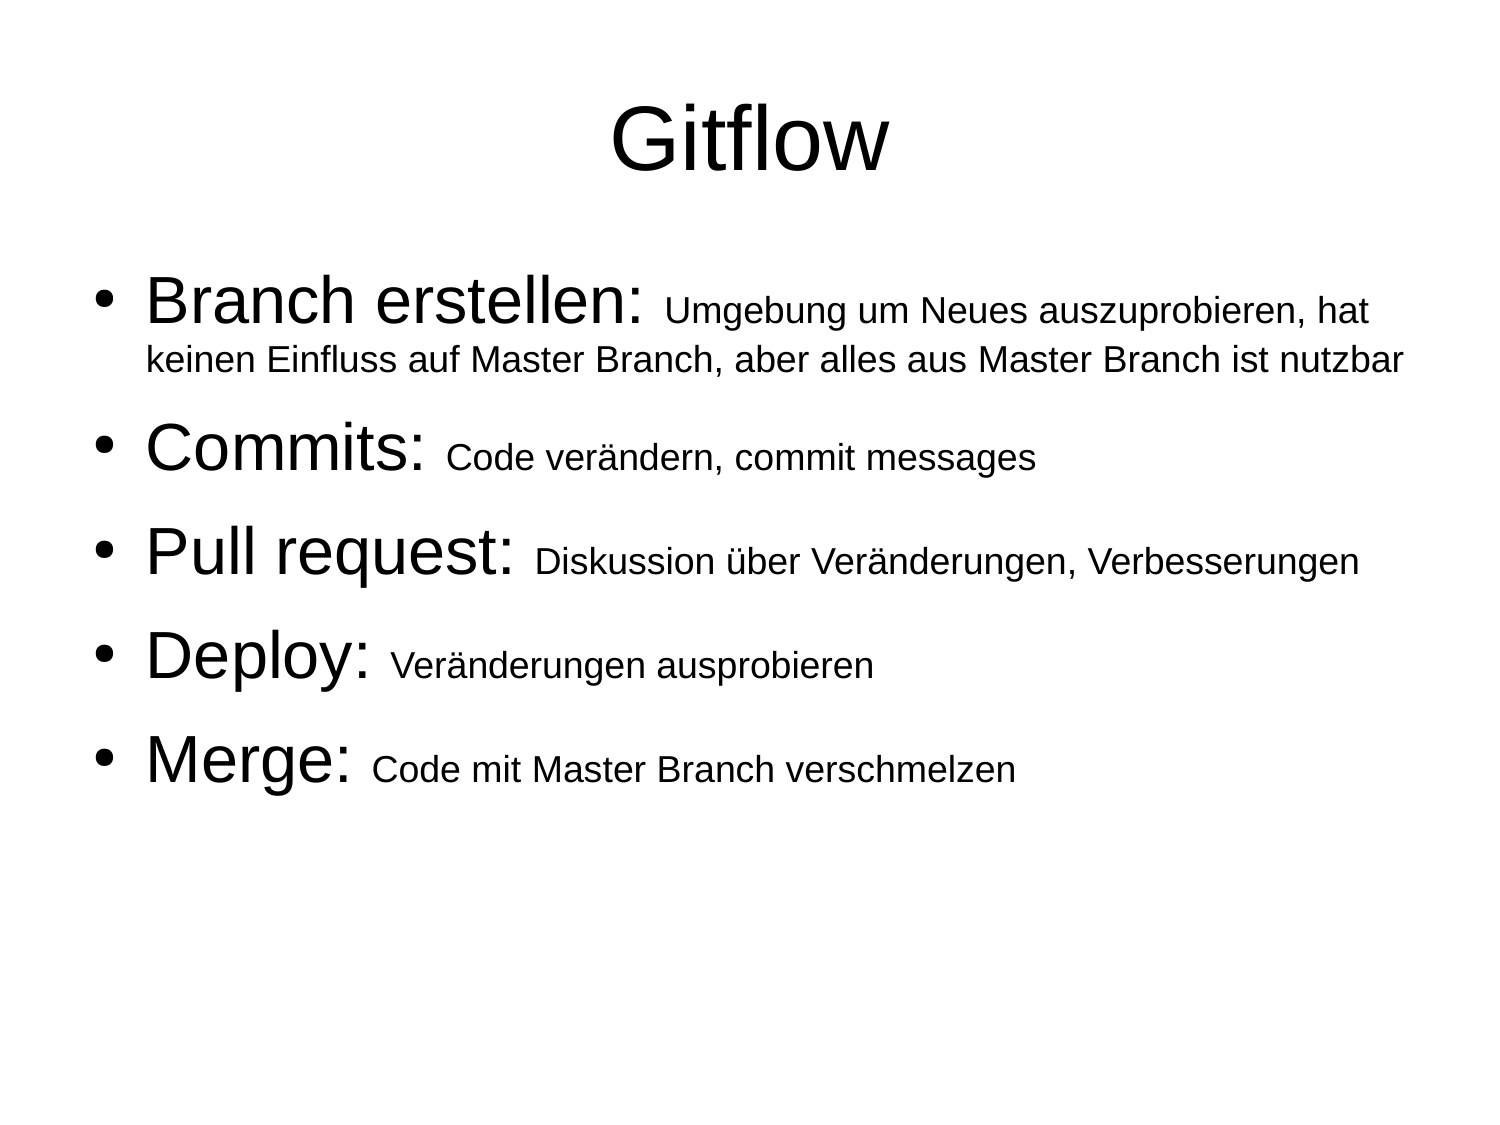

# Gitflow
Branch erstellen: Umgebung um Neues auszuprobieren, hat keinen Einfluss auf Master Branch, aber alles aus Master Branch ist nutzbar
Commits: Code verändern, commit messages
Pull request: Diskussion über Veränderungen, Verbesserungen
Deploy: Veränderungen ausprobieren
Merge: Code mit Master Branch verschmelzen